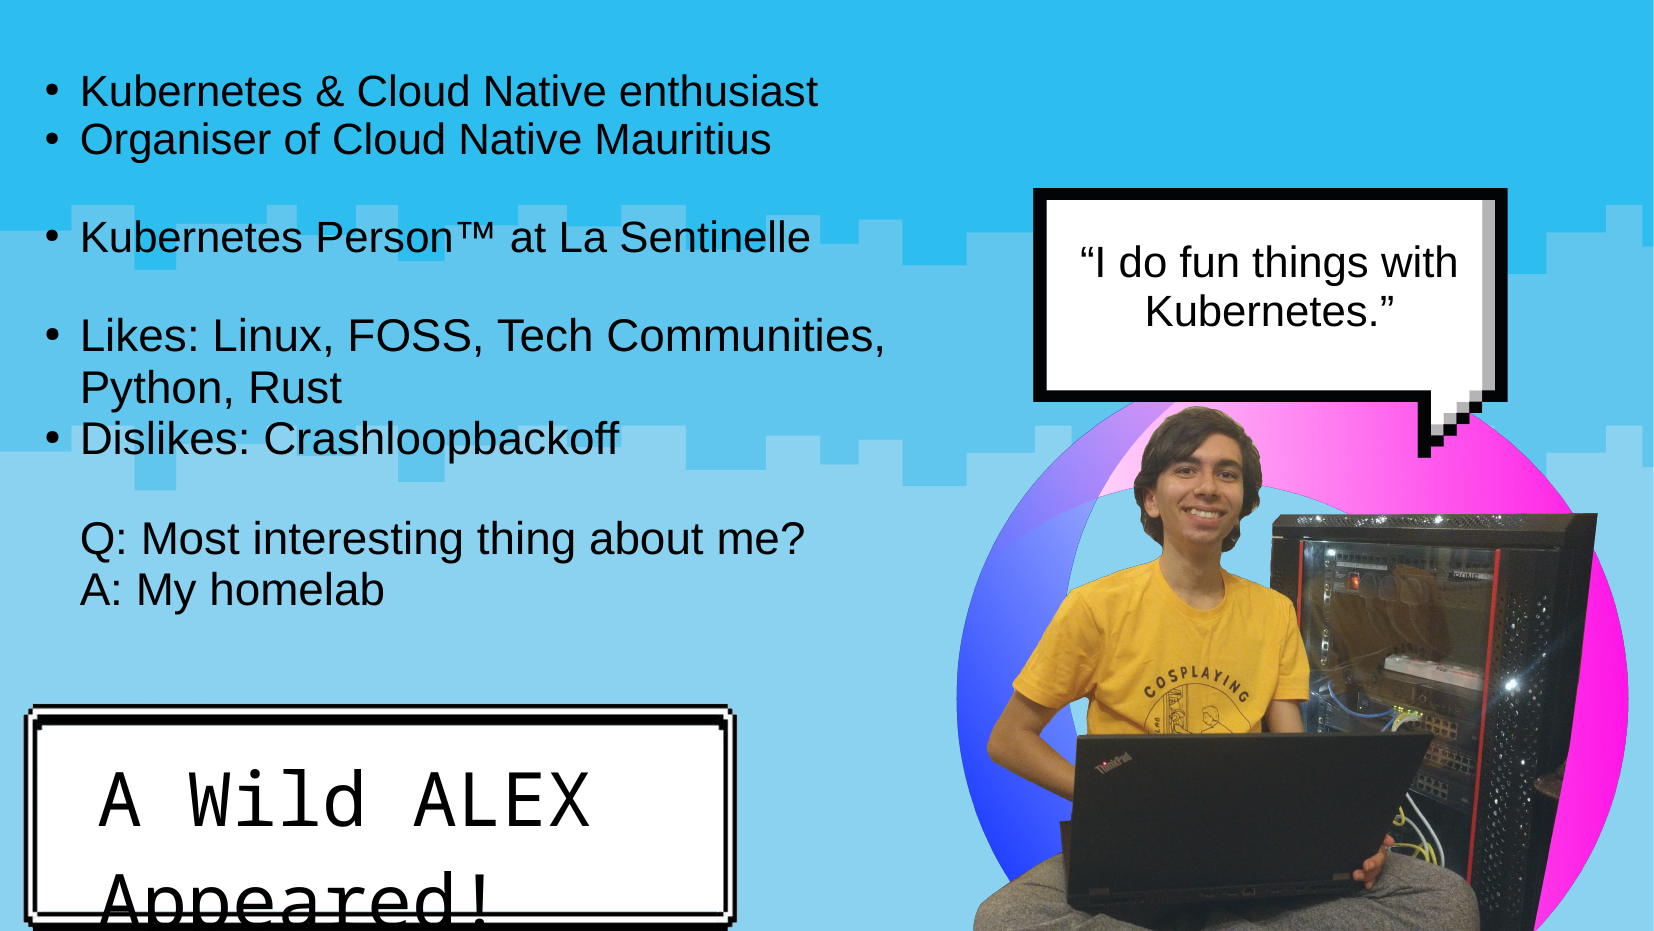

Kubernetes & Cloud Native enthusiast
Organiser of Cloud Native Mauritius
Kubernetes Person™️ at La Sentinelle
Likes: Linux, FOSS, Tech Communities, Python, Rust
Dislikes: Crashloopbackoff
Q: Most interesting thing about me?
A: My homelab
“I do fun things with
Kubernetes.”
A Wild ALEX
Appeared!